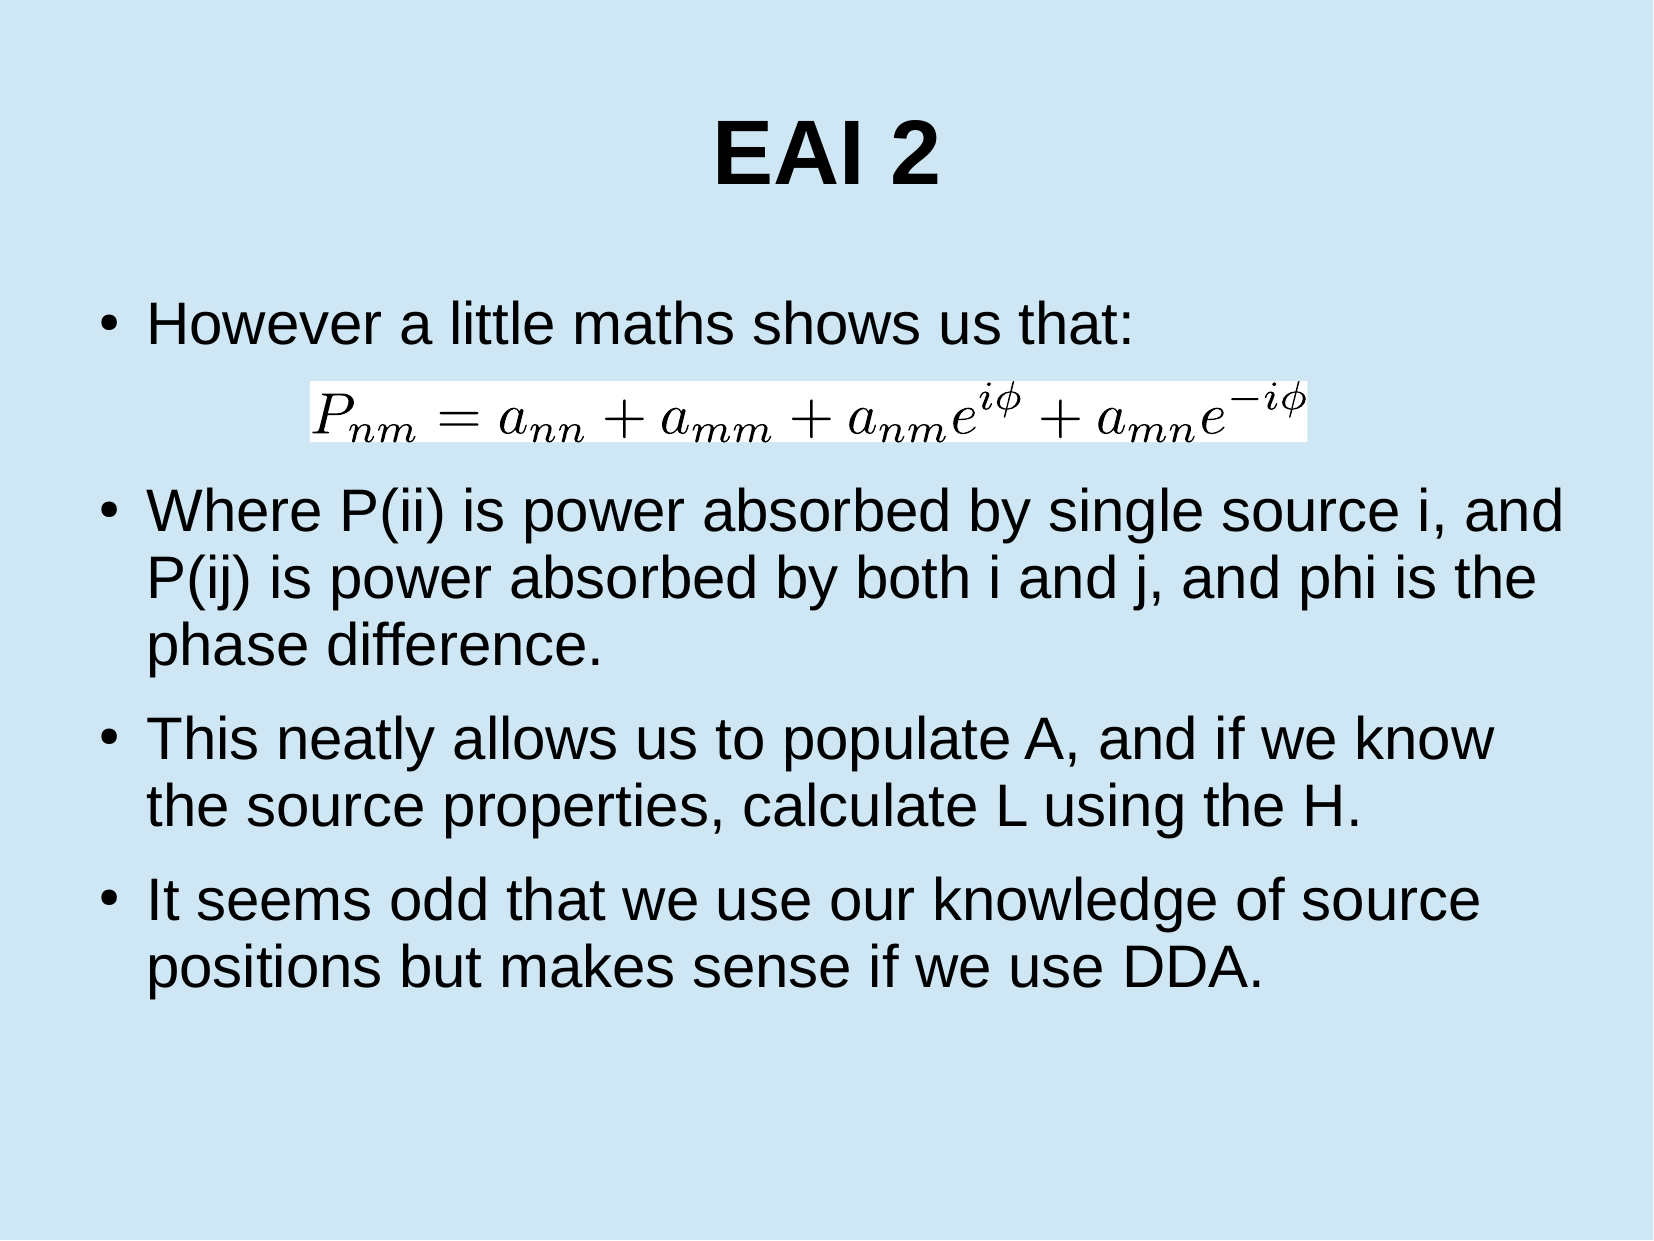

# EAI 2
However a little maths shows us that:
Where P(ii) is power absorbed by single source i, and P(ij) is power absorbed by both i and j, and phi is the phase difference.
This neatly allows us to populate A, and if we know the source properties, calculate L using the H.
It seems odd that we use our knowledge of source positions but makes sense if we use DDA.